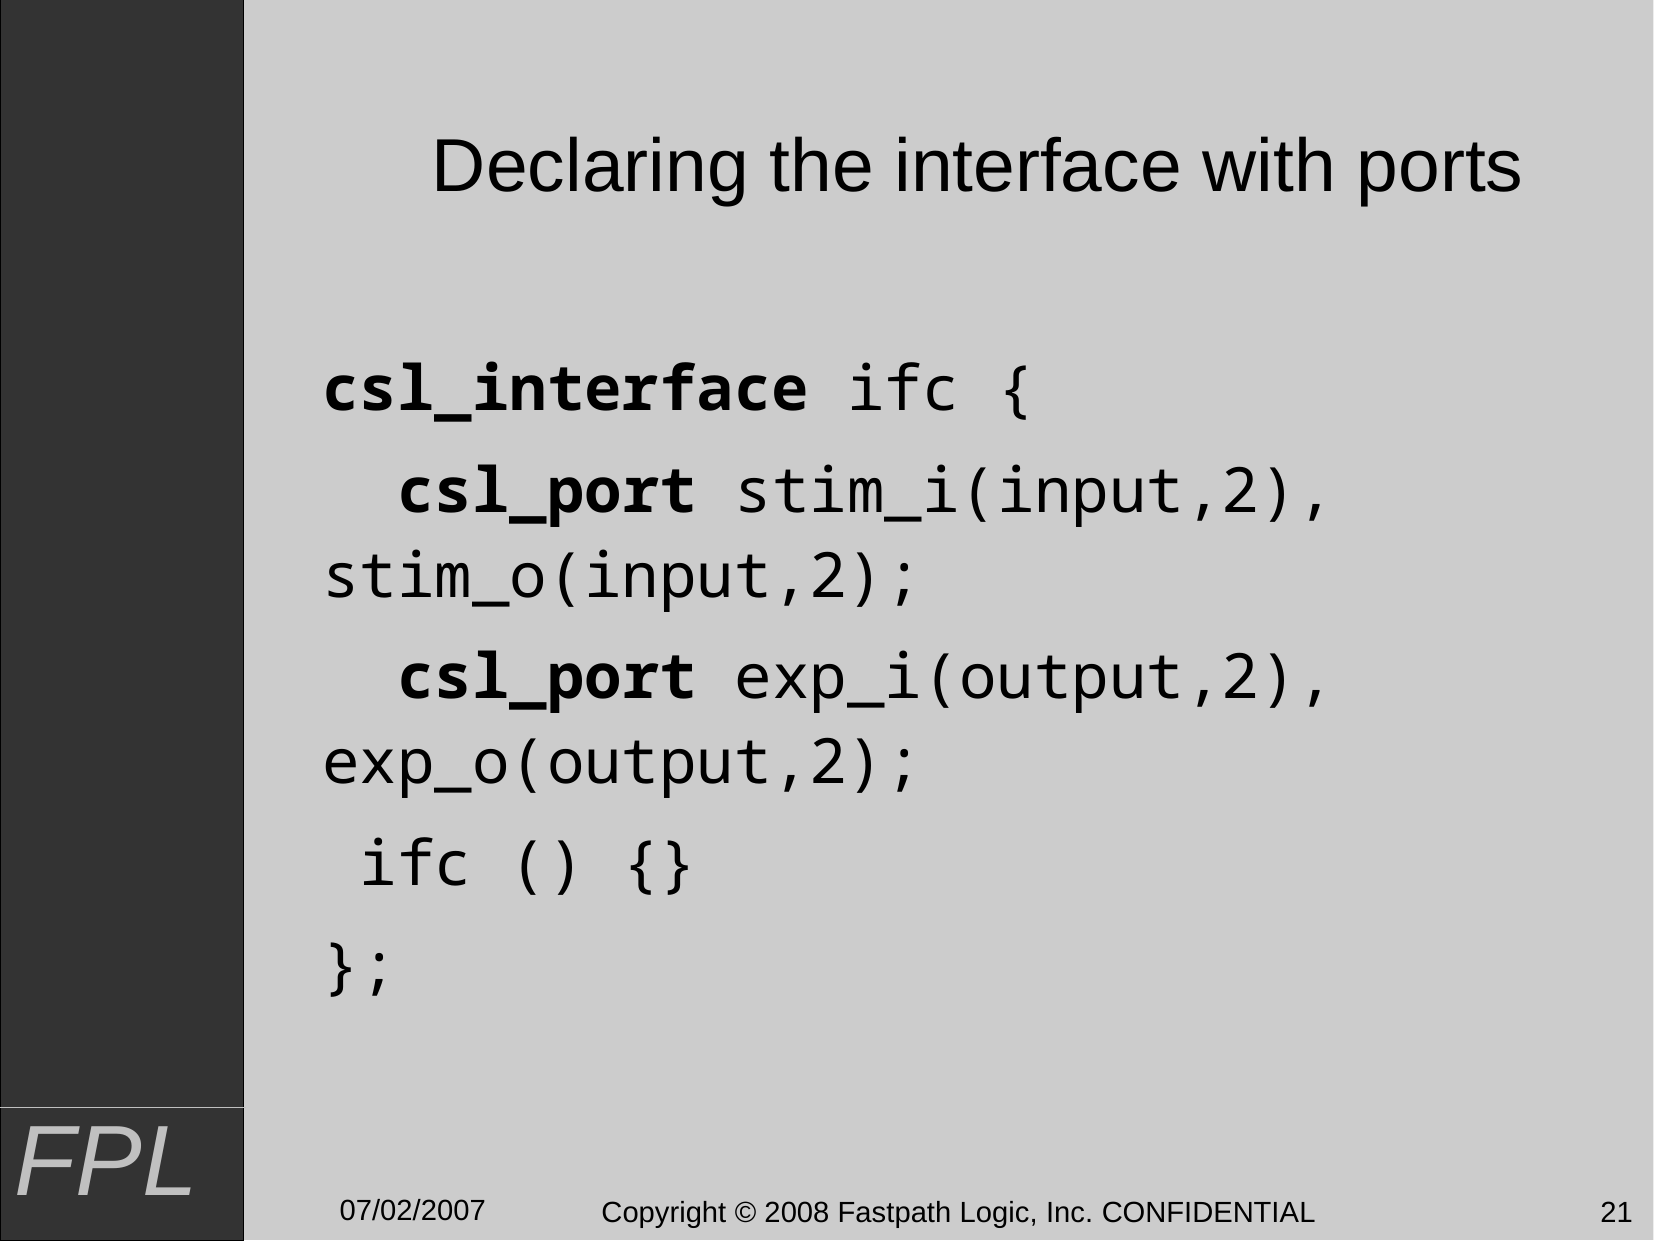

# Declaring the interface with ports
csl_interface ifc {
 csl_port stim_i(input,2), stim_o(input,2);
 csl_port exp_i(output,2), exp_o(output,2);
 ifc () {}
};
07/02/2007
21
© 2007 FASTPATH LOGIC INC.